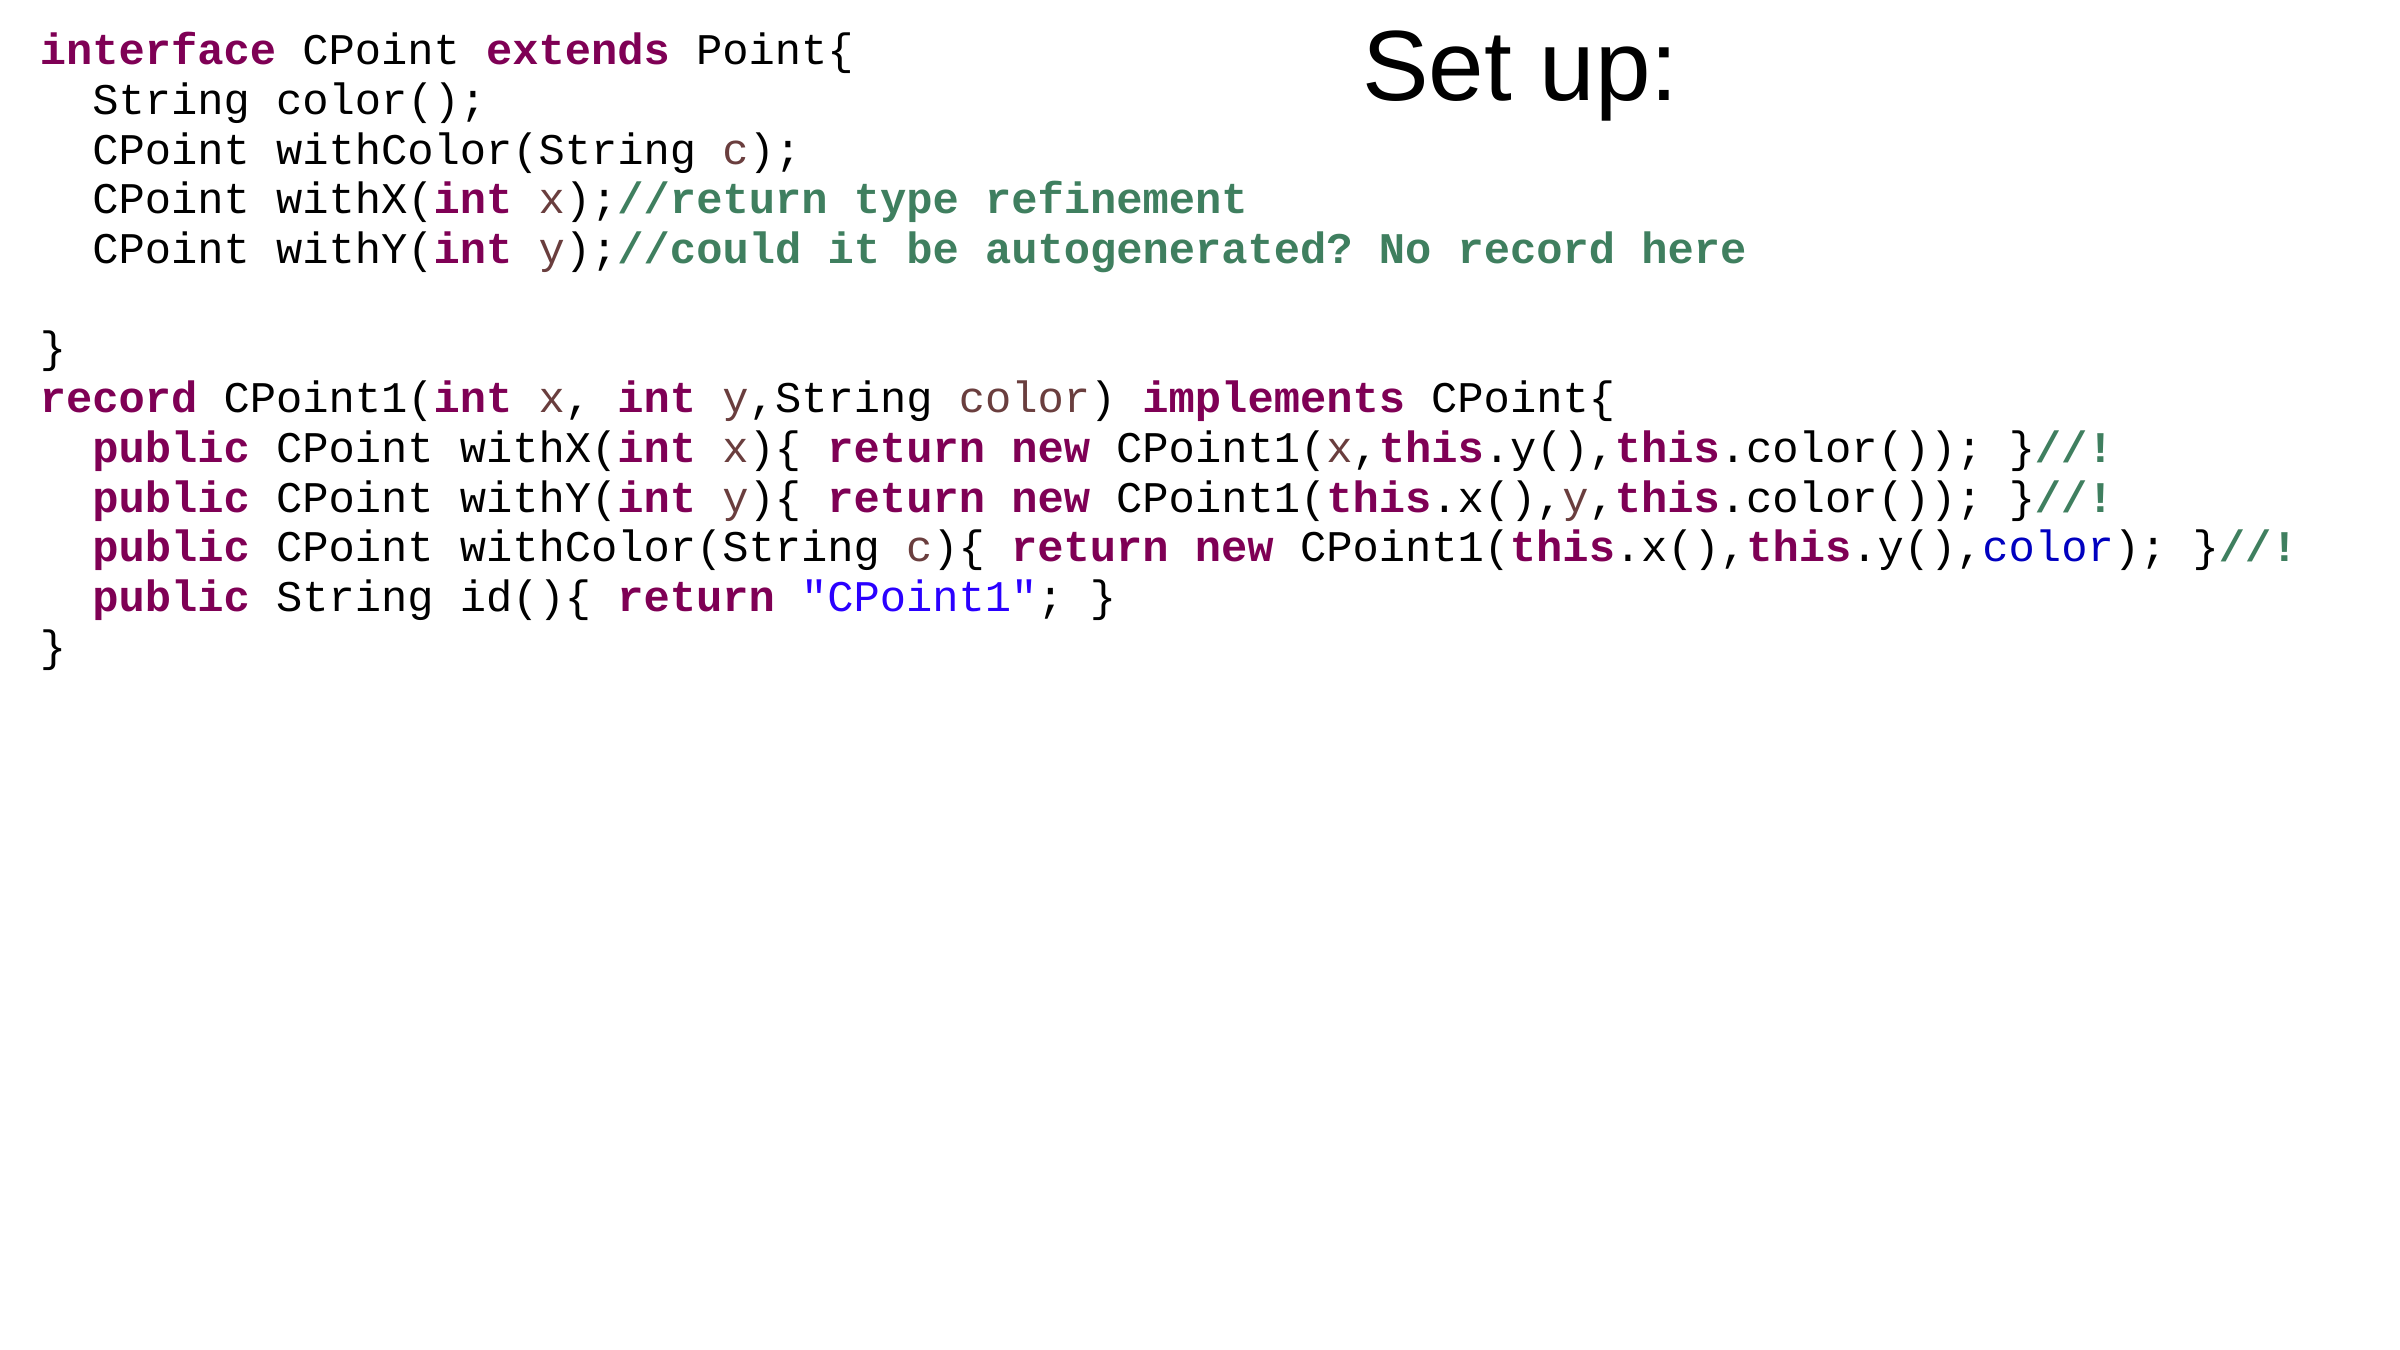

# Set up:
interface CPoint extends Point{
 String color();
 CPoint withColor(String c);
 CPoint withX(int x);//return type refinement
 CPoint withY(int y);//could it be autogenerated? No record here
}
record CPoint1(int x, int y,String color) implements CPoint{
 public CPoint withX(int x){ return new CPoint1(x,this.y(),this.color()); }//!
 public CPoint withY(int y){ return new CPoint1(this.x(),y,this.color()); }//!
 public CPoint withColor(String c){ return new CPoint1(this.x(),this.y(),color); }//!
 public String id(){ return "CPoint1"; }
}